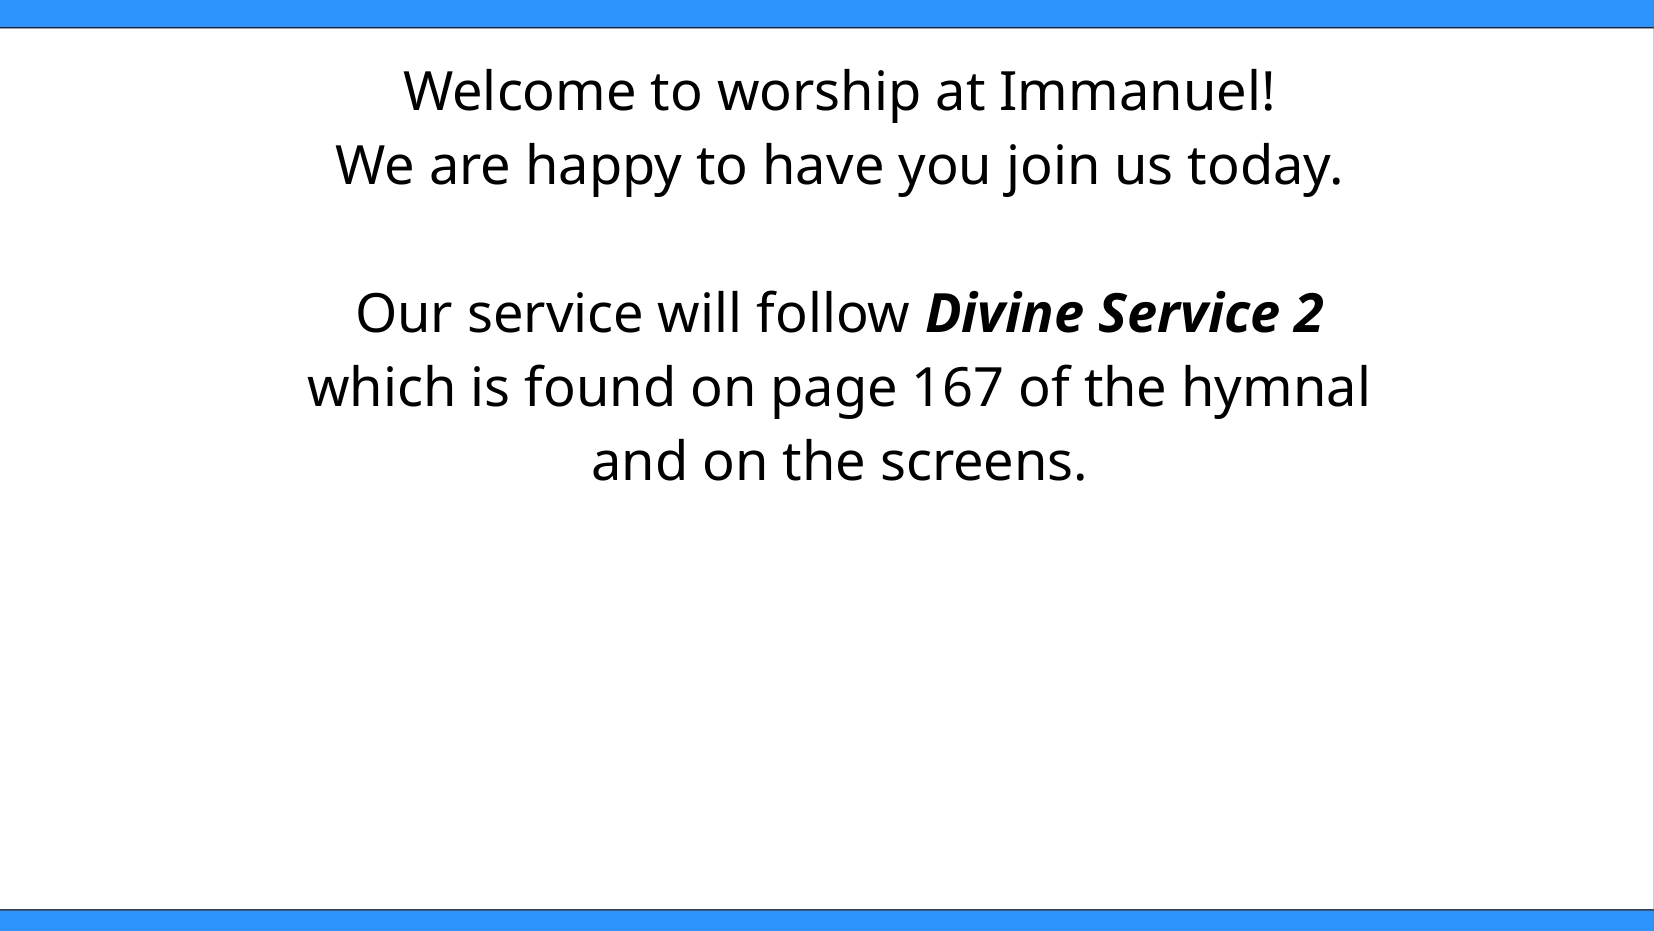

Welcome to worship at Immanuel!
We are happy to have you join us today.
Our service will follow Divine Service 2
which is found on page 167 of the hymnal
and on the screens.